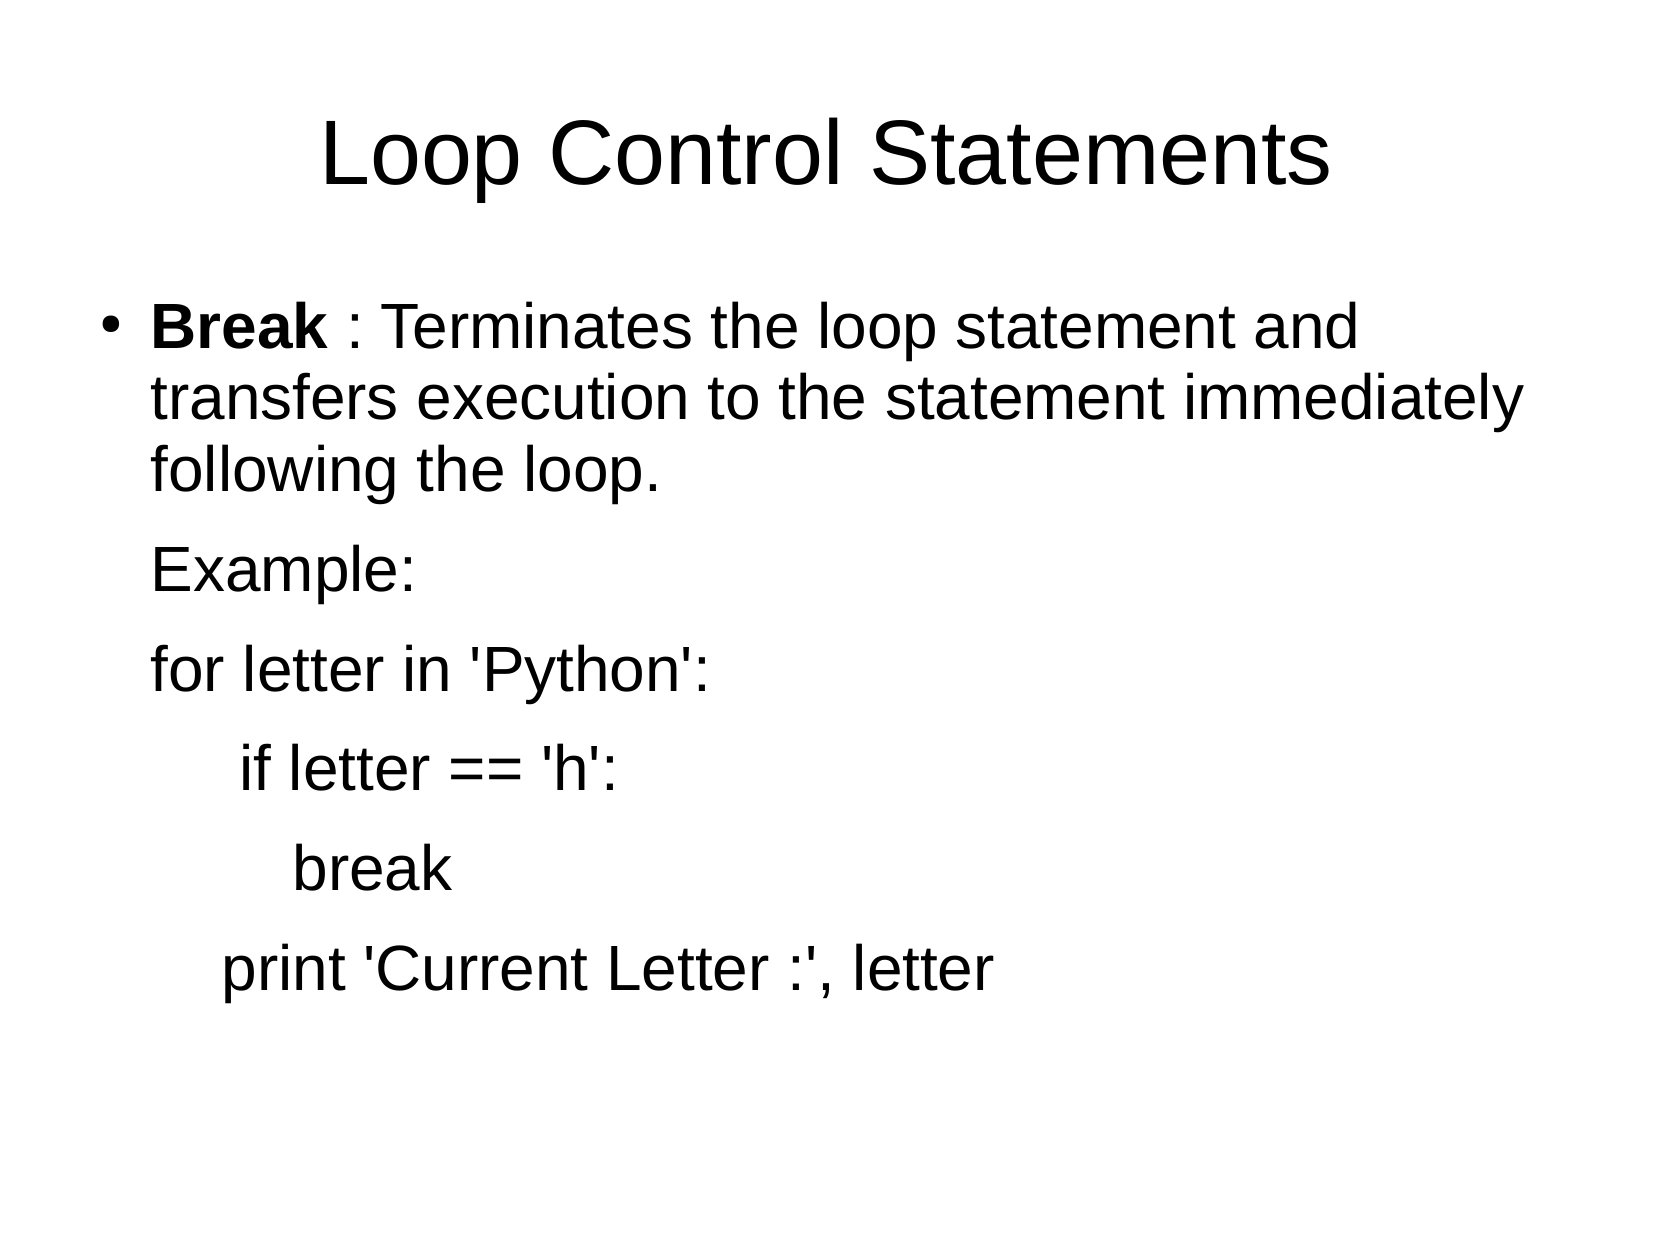

# Loop Control Statements
Break : Terminates the loop statement and transfers execution to the statement immediately following the loop.
Example:
for letter in 'Python':
 if letter == 'h':
 break
 print 'Current Letter :', letter